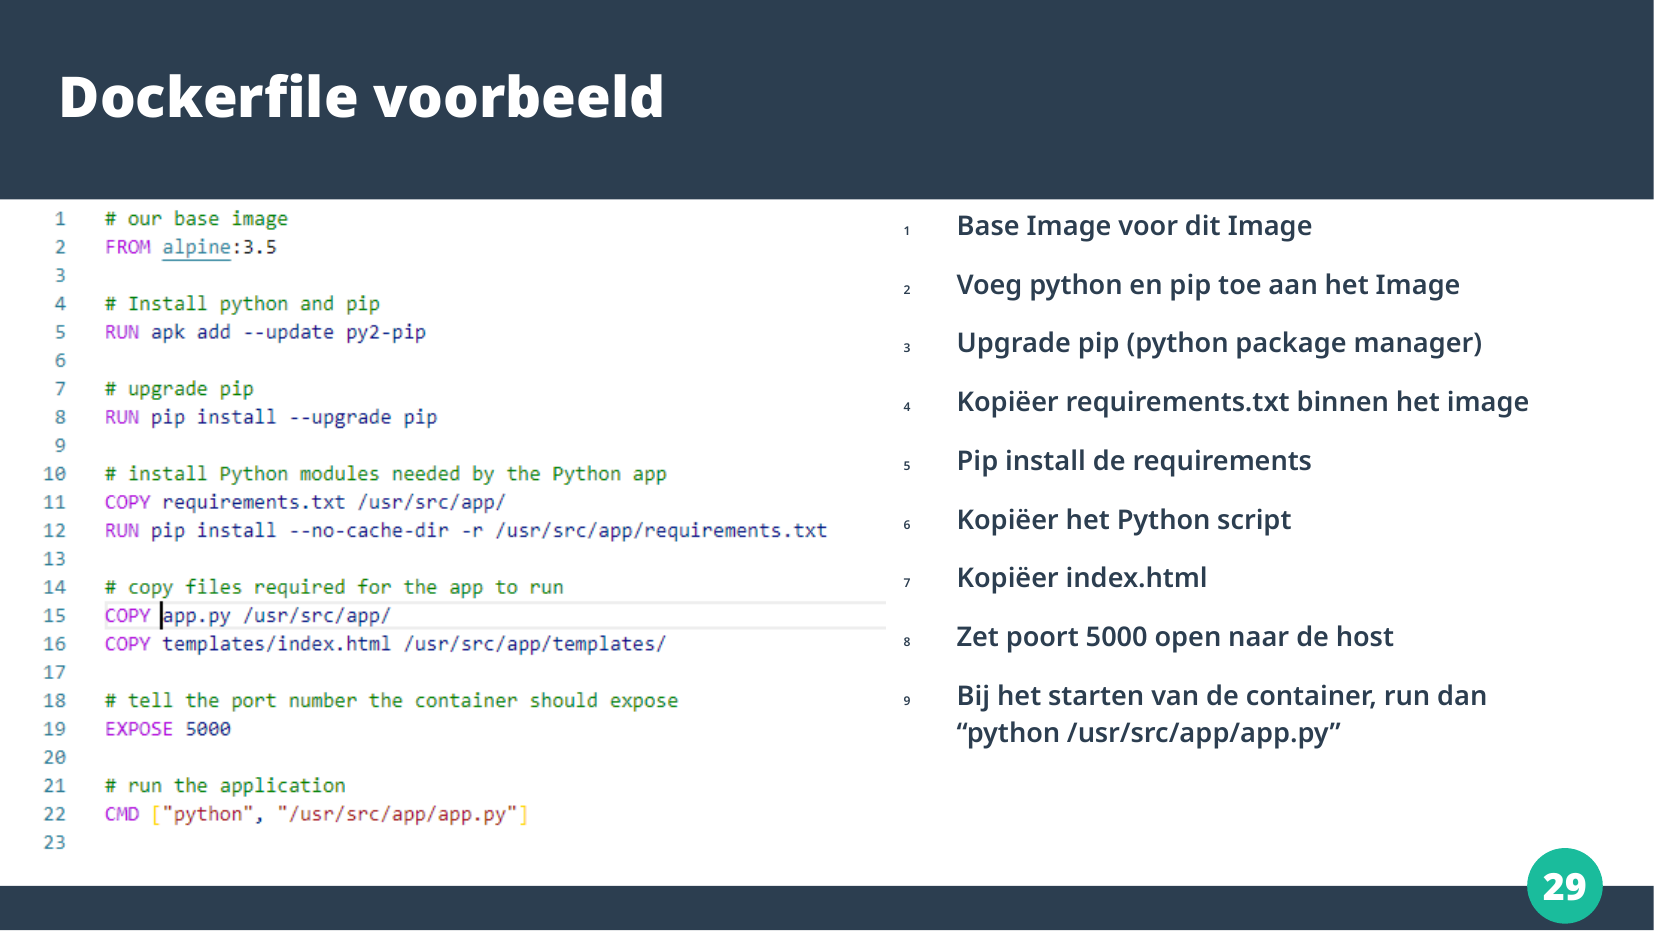

# Dockerfile voorbeeld
Base Image voor dit Image
Voeg python en pip toe aan het Image
Upgrade pip (python package manager)
Kopiëer requirements.txt binnen het image
Pip install de requirements
Kopiëer het Python script
Kopiëer index.html
Zet poort 5000 open naar de host
Bij het starten van de container, run dan “python /usr/src/app/app.py”